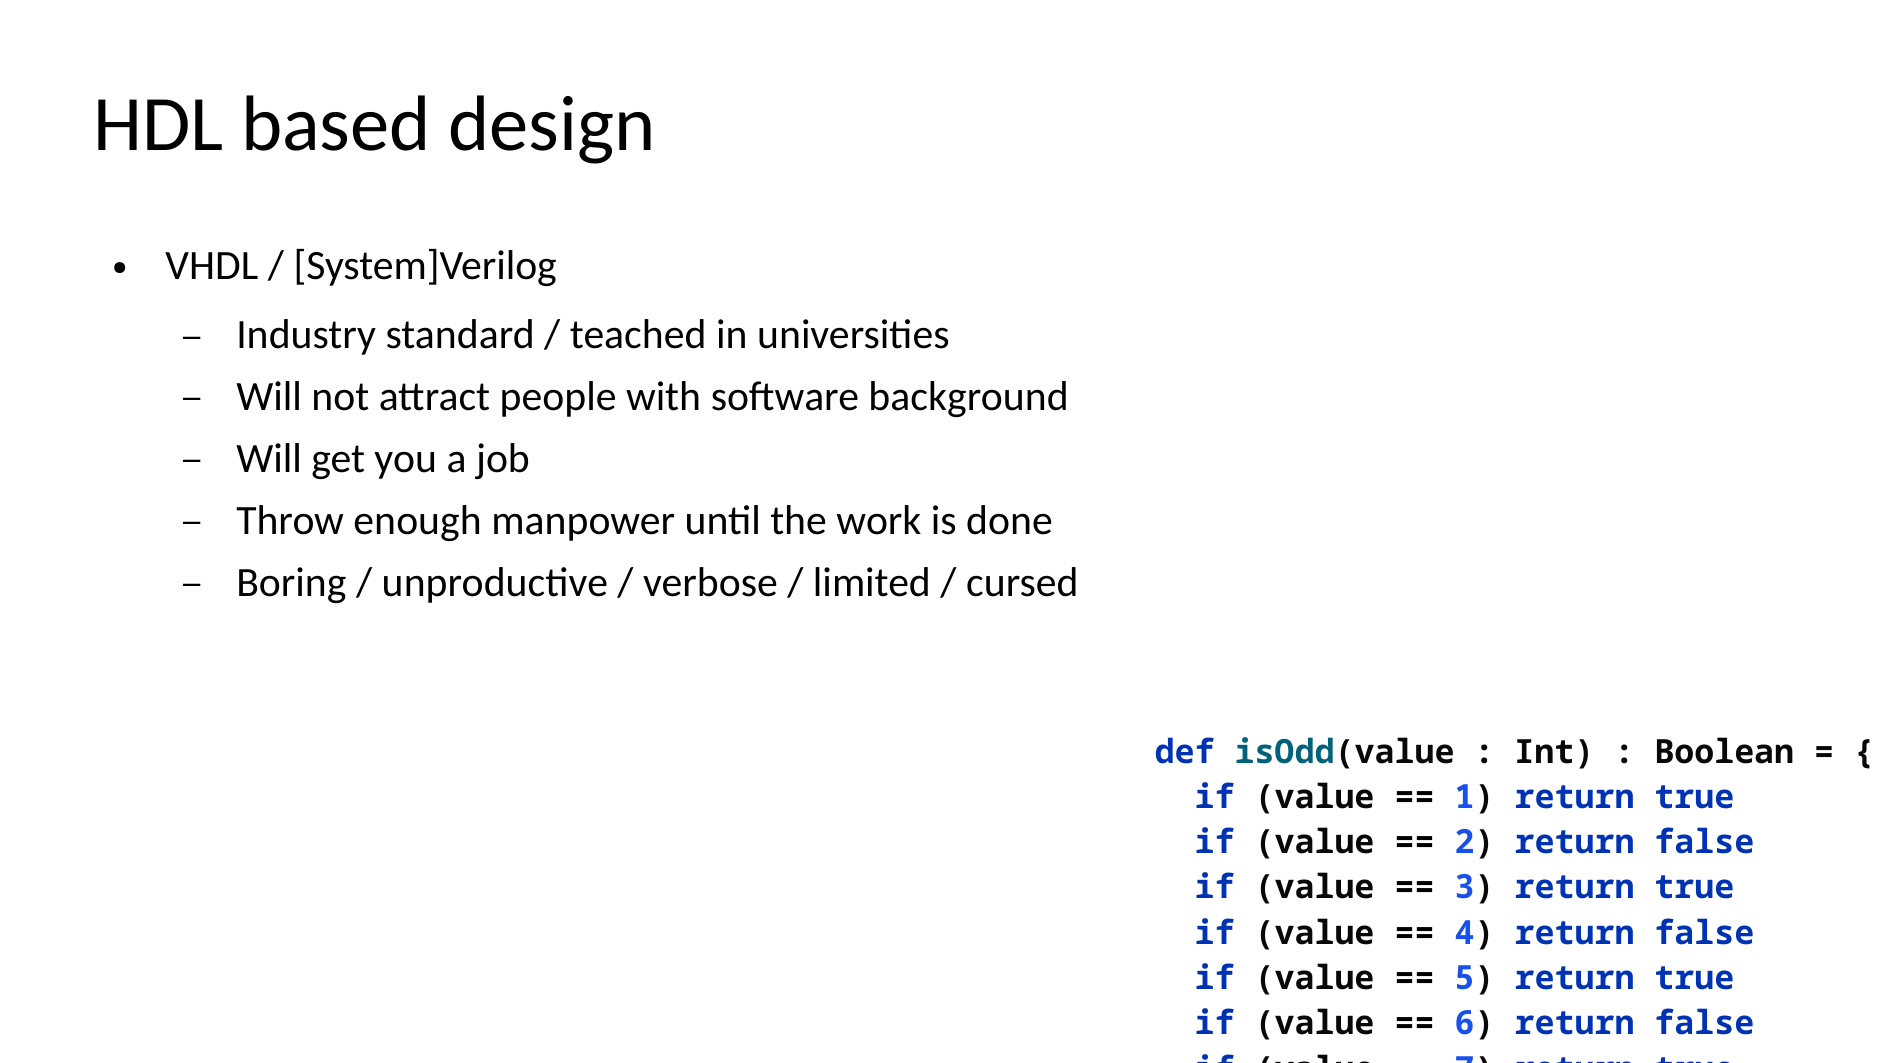

HDL based design
# VHDL / [System]Verilog
Industry standard / teached in universities
Will not attract people with software background
Will get you a job
Throw enough manpower until the work is done
Boring / unproductive / verbose / limited / cursed
def isOdd(value : Int) : Boolean = {
 if (value == 1) return true
 if (value == 2) return false
 if (value == 3) return true
 if (value == 4) return false
 if (value == 5) return true
 if (value == 6) return false
 if (value == 7) return true
 if (value == 8) return false
 if (value == 9) return true
 ???
}